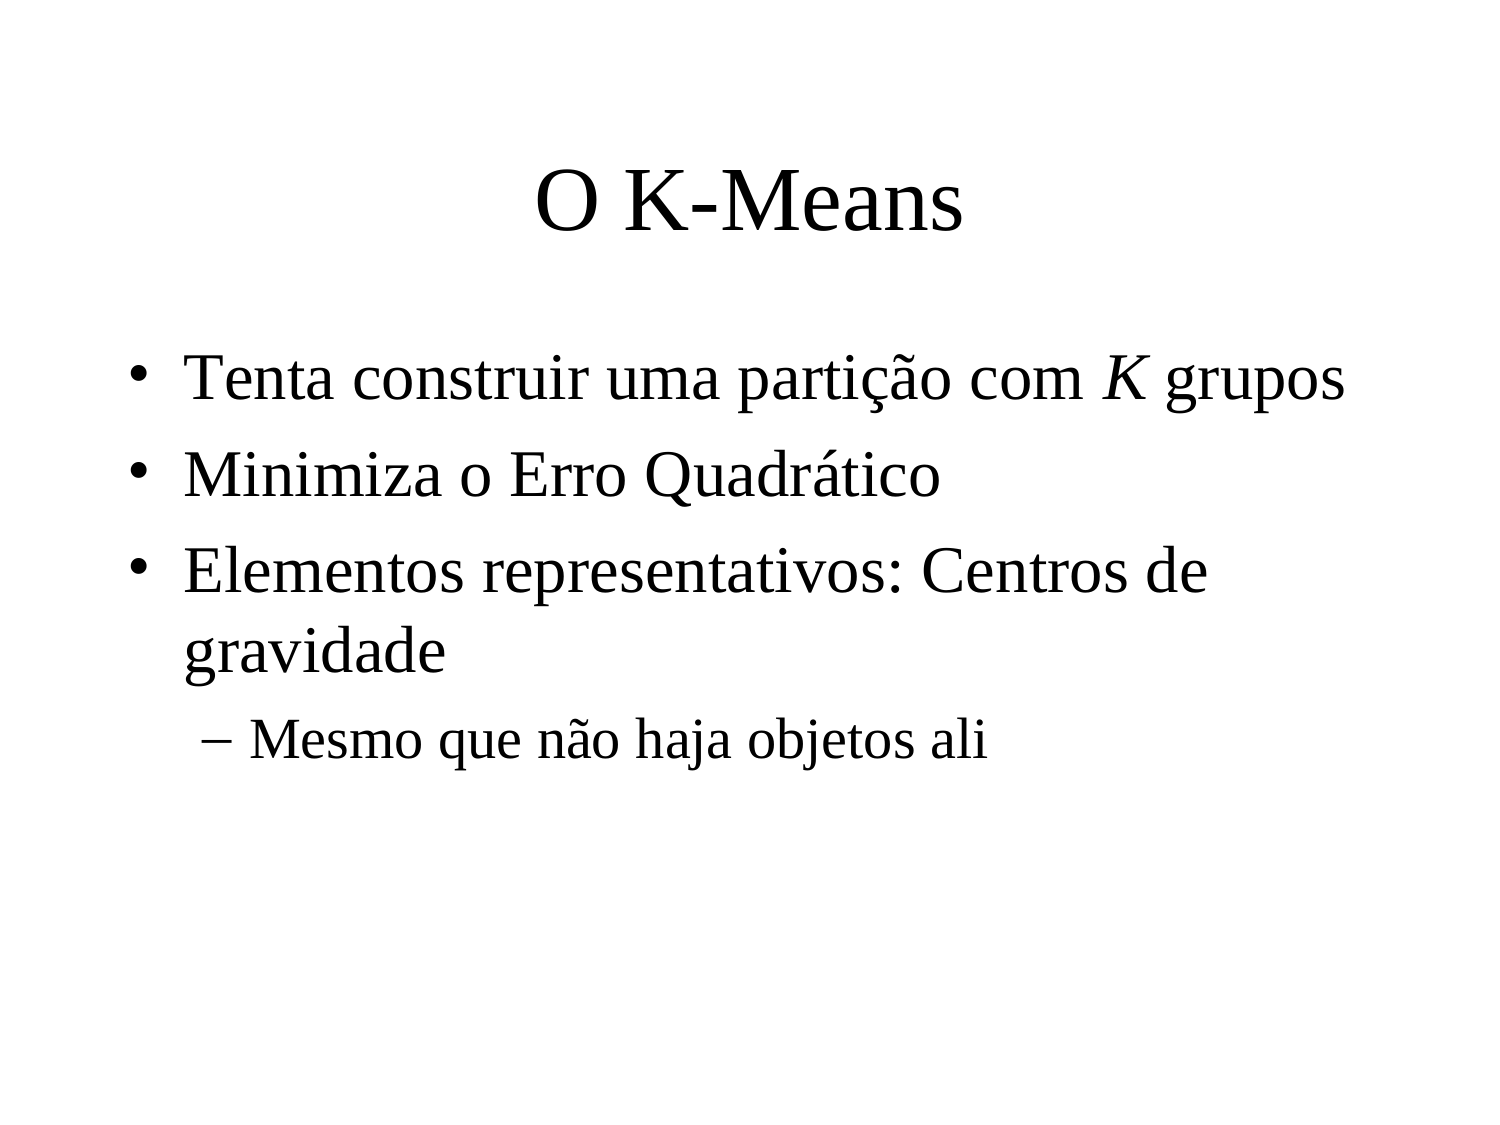

# O K-Means
Tenta construir uma partição com K grupos
Minimiza o Erro Quadrático
Elementos representativos: Centros de gravidade
Mesmo que não haja objetos ali